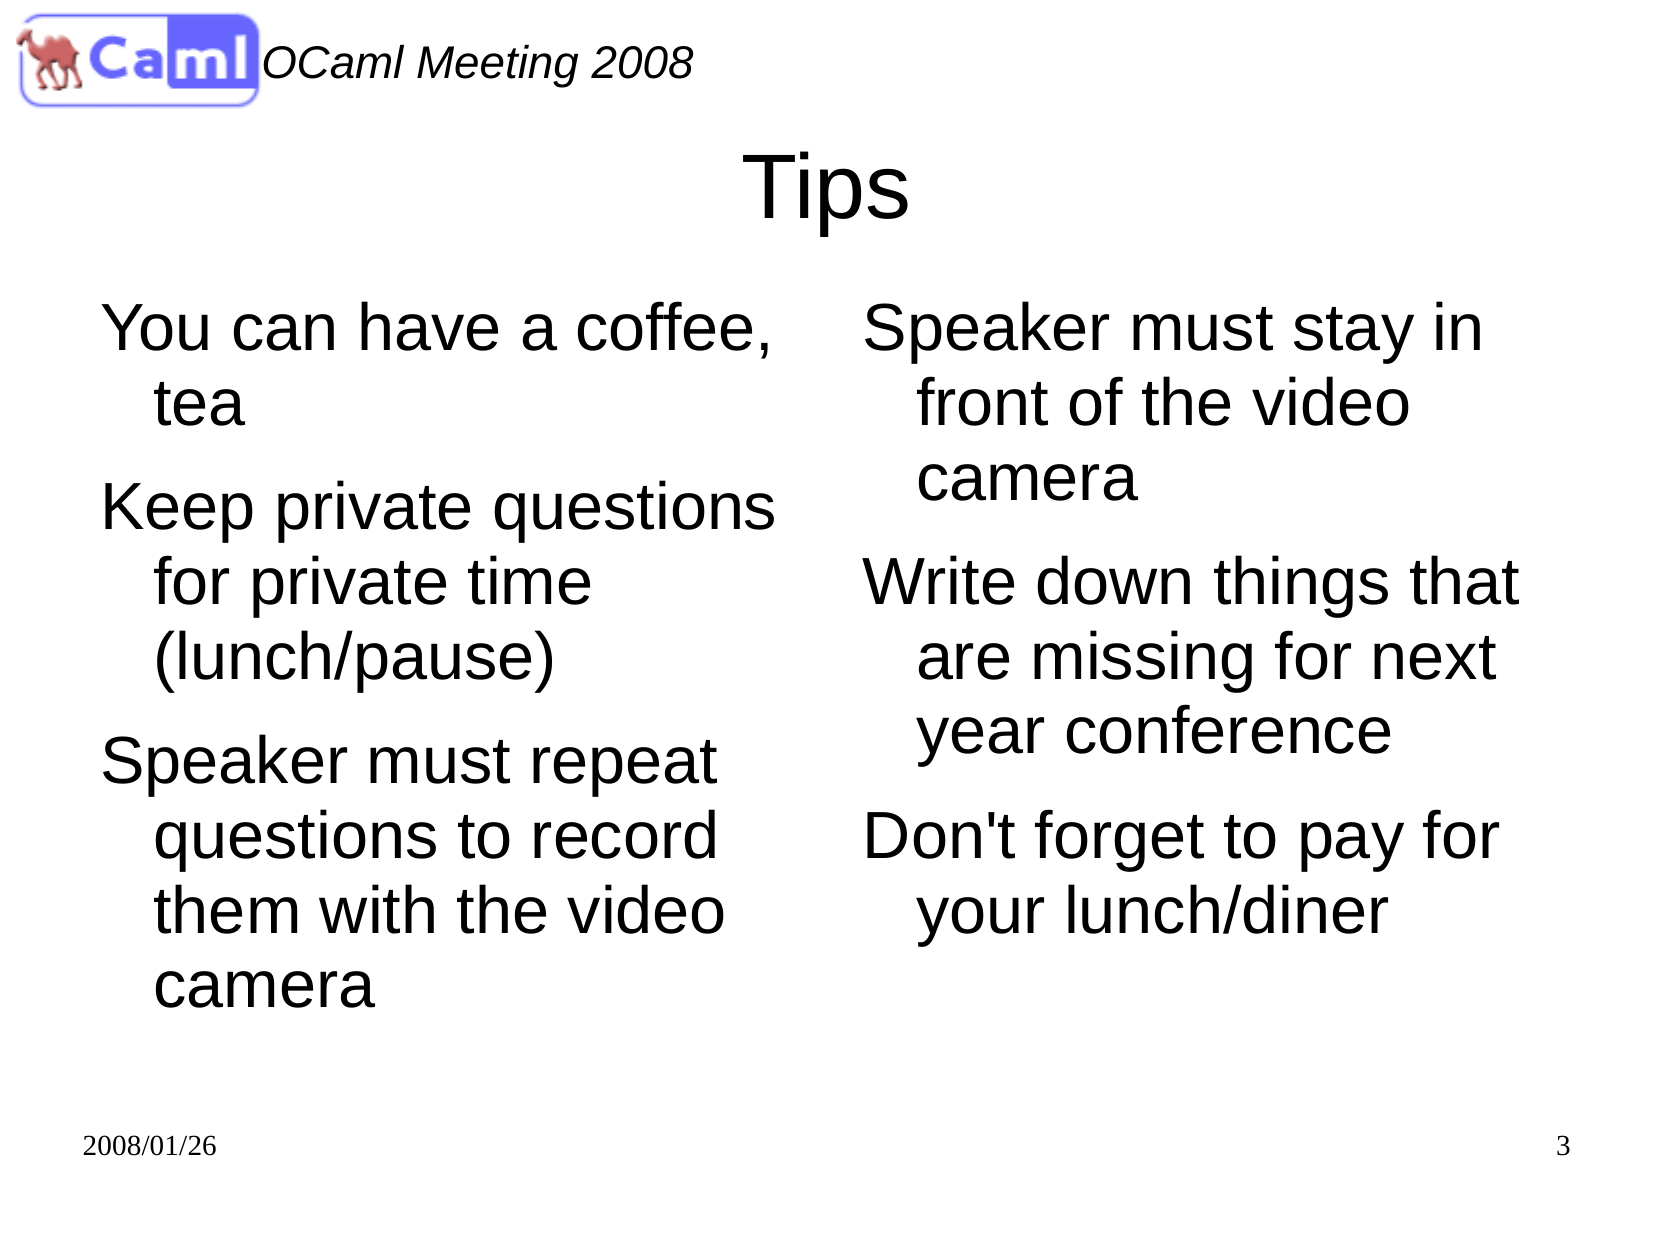

# Tips
You can have a coffee, tea
Keep private questions for private time (lunch/pause)
Speaker must repeat questions to record them with the video camera
Speaker must stay in front of the video camera
Write down things that are missing for next year conference
Don't forget to pay for your lunch/diner
2008/01/26
3